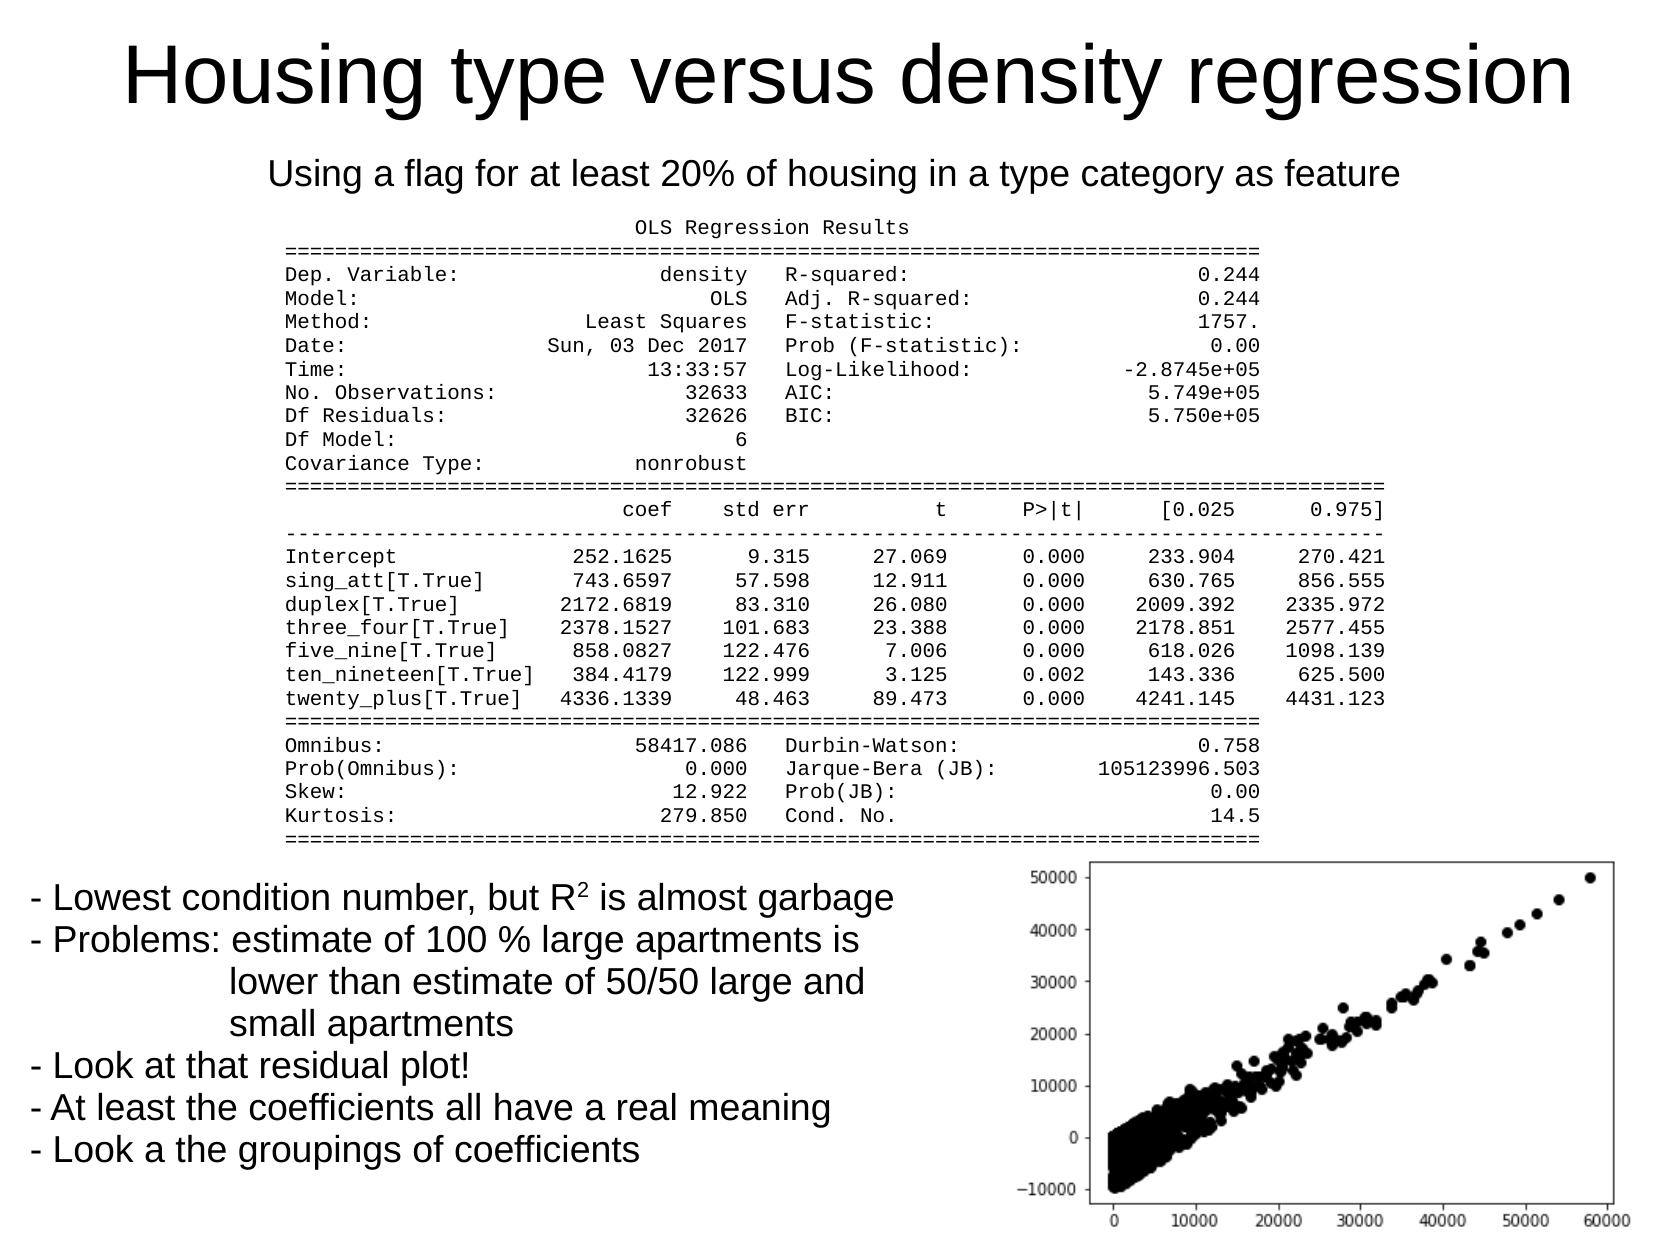

# Housing type versus density regression
Using a flag for at least 20% of housing in a type category as feature
 OLS Regression Results
==============================================================================
Dep. Variable: density R-squared: 0.244
Model: OLS Adj. R-squared: 0.244
Method: Least Squares F-statistic: 1757.
Date: Sun, 03 Dec 2017 Prob (F-statistic): 0.00
Time: 13:33:57 Log-Likelihood: -2.8745e+05
No. Observations: 32633 AIC: 5.749e+05
Df Residuals: 32626 BIC: 5.750e+05
Df Model: 6
Covariance Type: nonrobust
========================================================================================
 coef std err t P>|t| [0.025 0.975]
----------------------------------------------------------------------------------------
Intercept 252.1625 9.315 27.069 0.000 233.904 270.421
sing_att[T.True] 743.6597 57.598 12.911 0.000 630.765 856.555
duplex[T.True] 2172.6819 83.310 26.080 0.000 2009.392 2335.972
three_four[T.True] 2378.1527 101.683 23.388 0.000 2178.851 2577.455
five_nine[T.True] 858.0827 122.476 7.006 0.000 618.026 1098.139
ten_nineteen[T.True] 384.4179 122.999 3.125 0.002 143.336 625.500
twenty_plus[T.True] 4336.1339 48.463 89.473 0.000 4241.145 4431.123
==============================================================================
Omnibus: 58417.086 Durbin-Watson: 0.758
Prob(Omnibus): 0.000 Jarque-Bera (JB): 105123996.503
Skew: 12.922 Prob(JB): 0.00
Kurtosis: 279.850 Cond. No. 14.5
==============================================================================
- Lowest condition number, but R2 is almost garbage
- Problems: estimate of 100 % large apartments is
 lower than estimate of 50/50 large and
 small apartments
- Look at that residual plot!
- At least the coefficients all have a real meaning
- Look a the groupings of coefficients